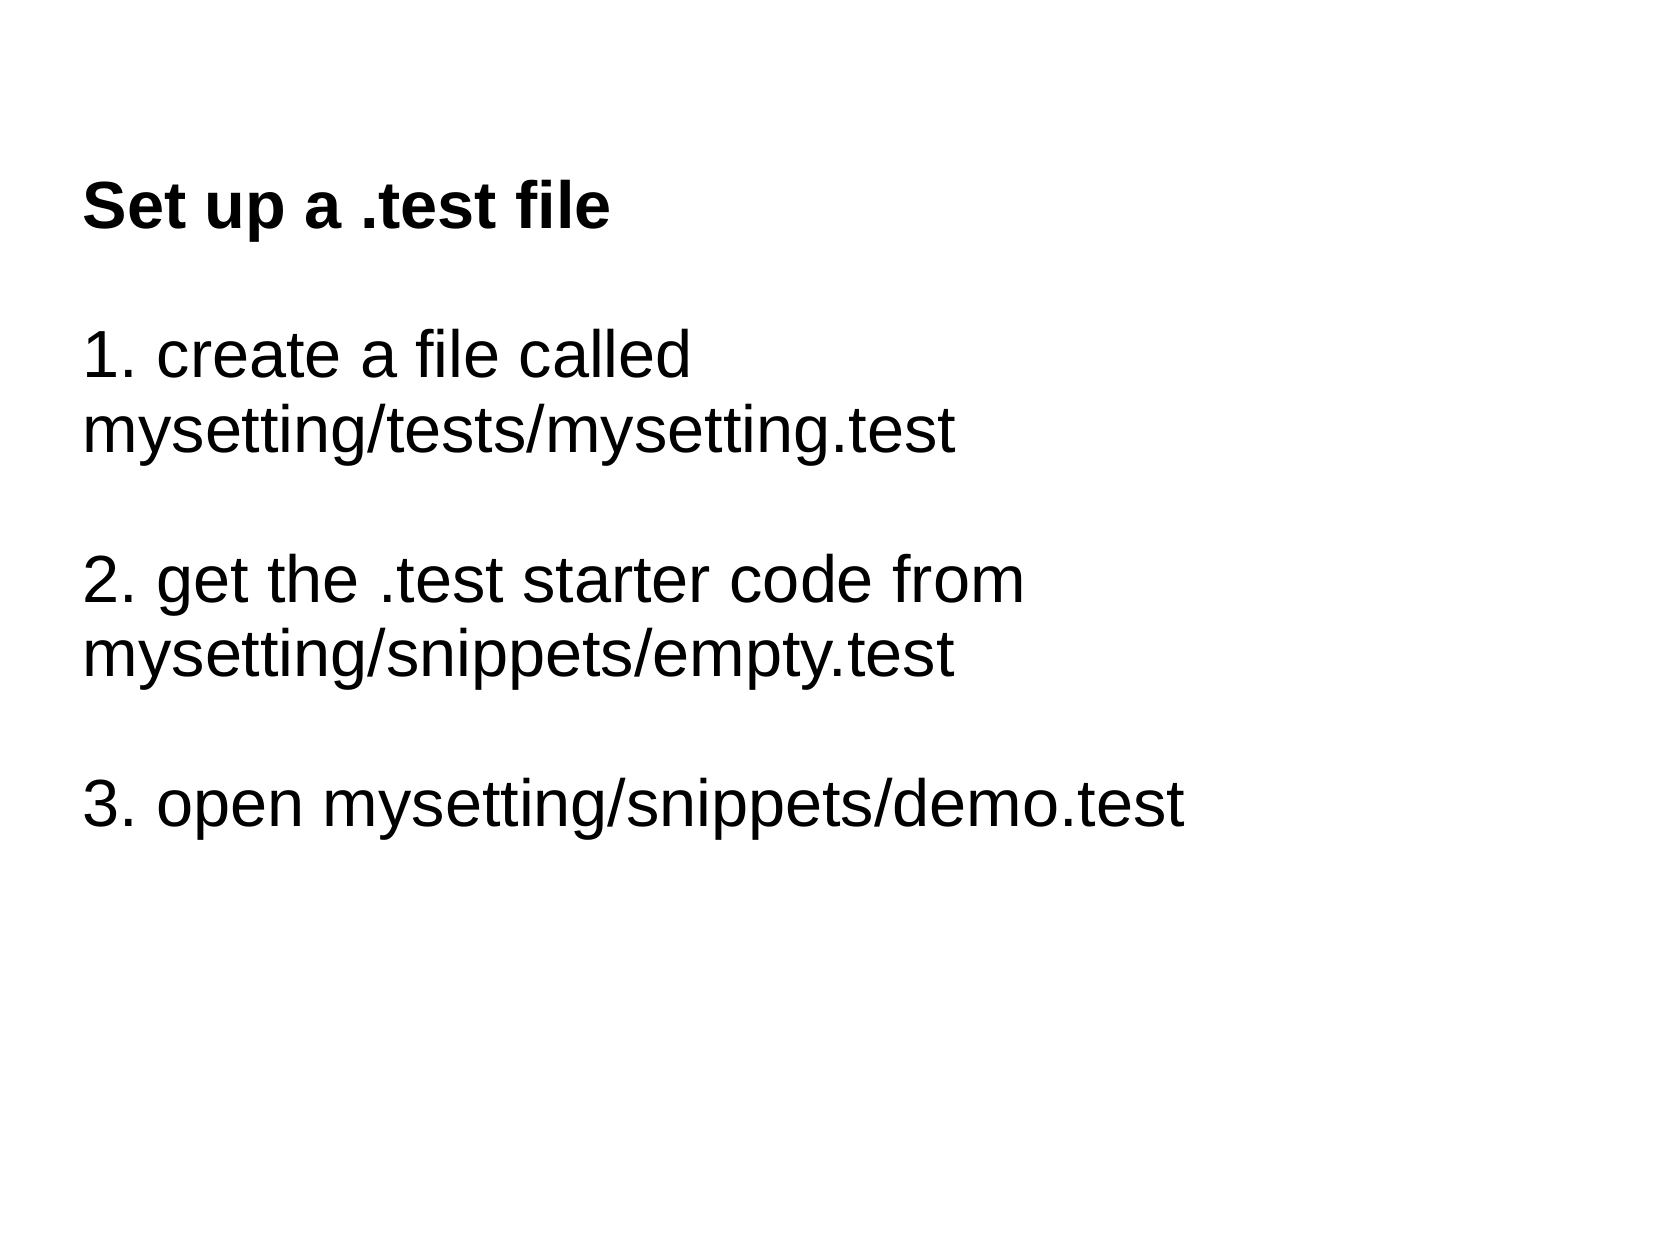

# Set up a .test file
1. create a file called mysetting/tests/mysetting.test
2. get the .test starter code from
mysetting/snippets/empty.test
3. open mysetting/snippets/demo.test